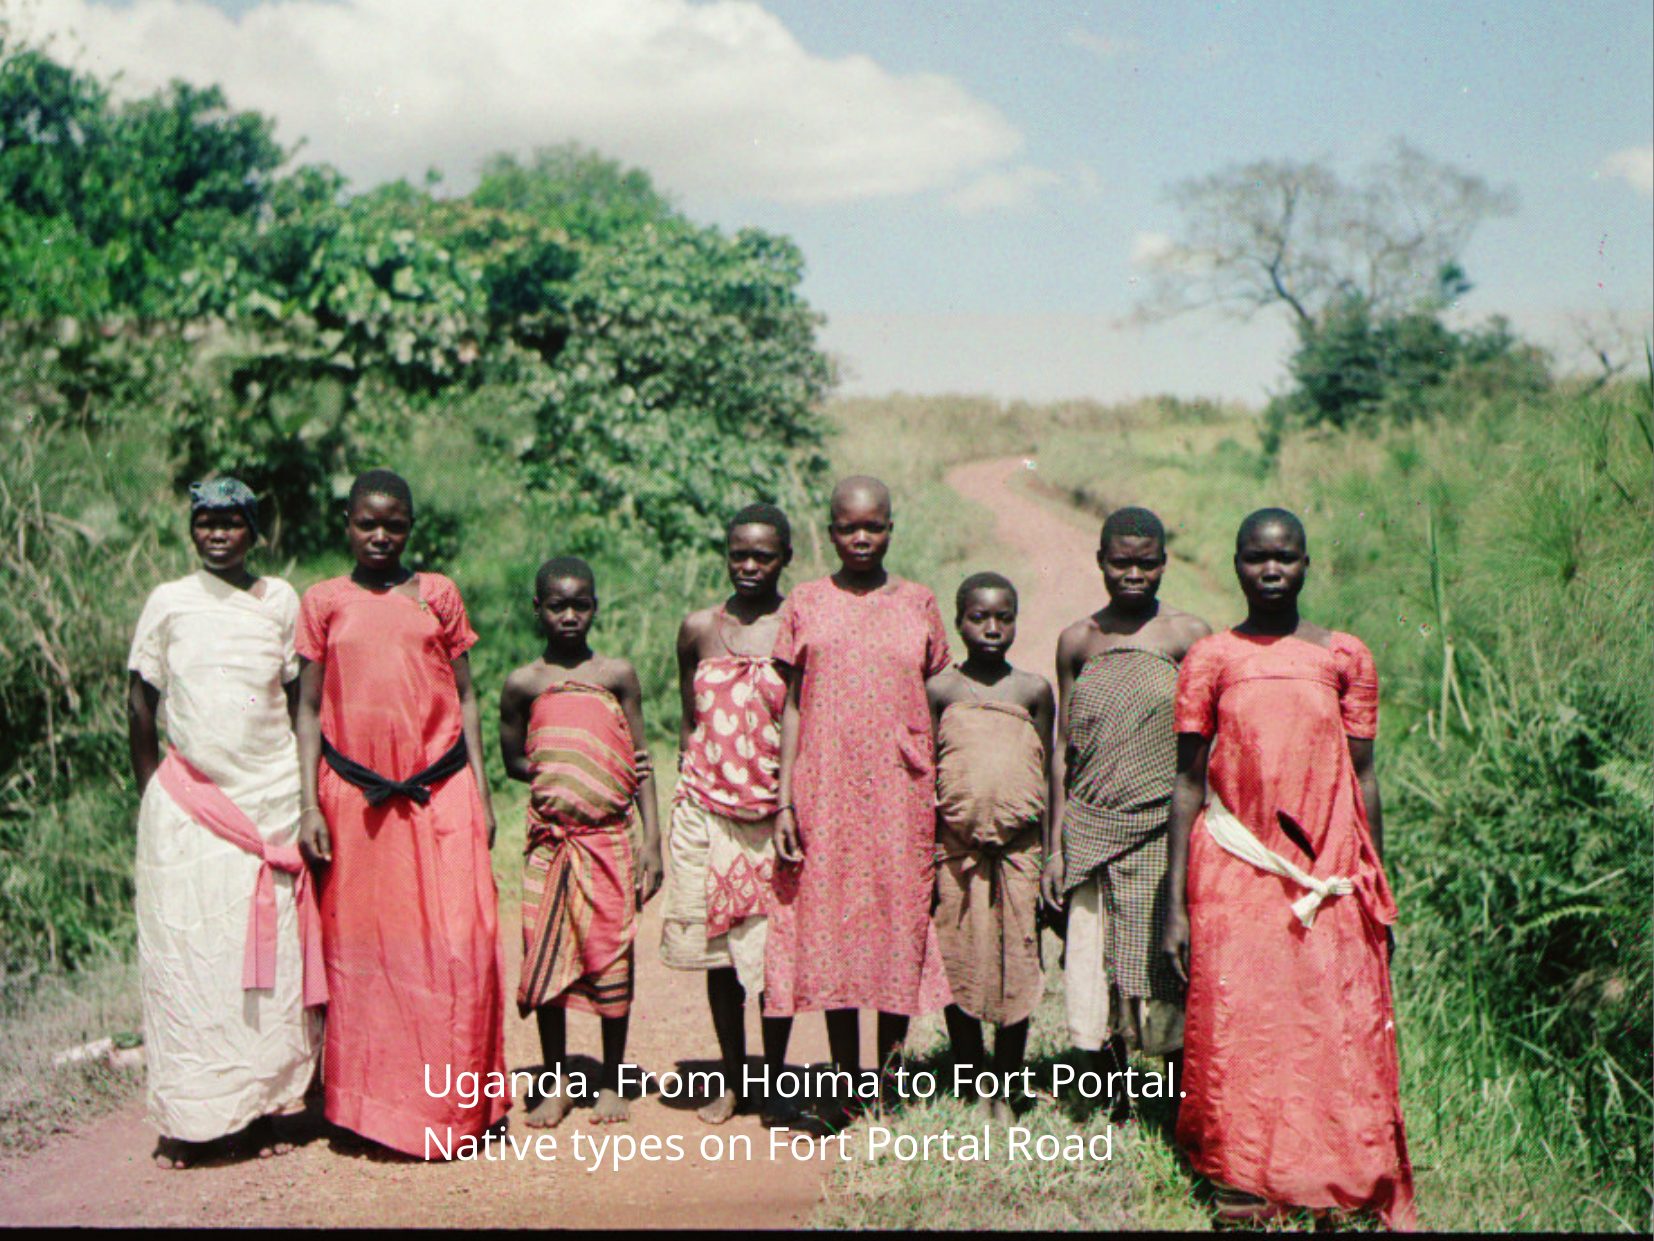

#
Uganda. From Hoima to Fort Portal.
Native types on Fort Portal Road